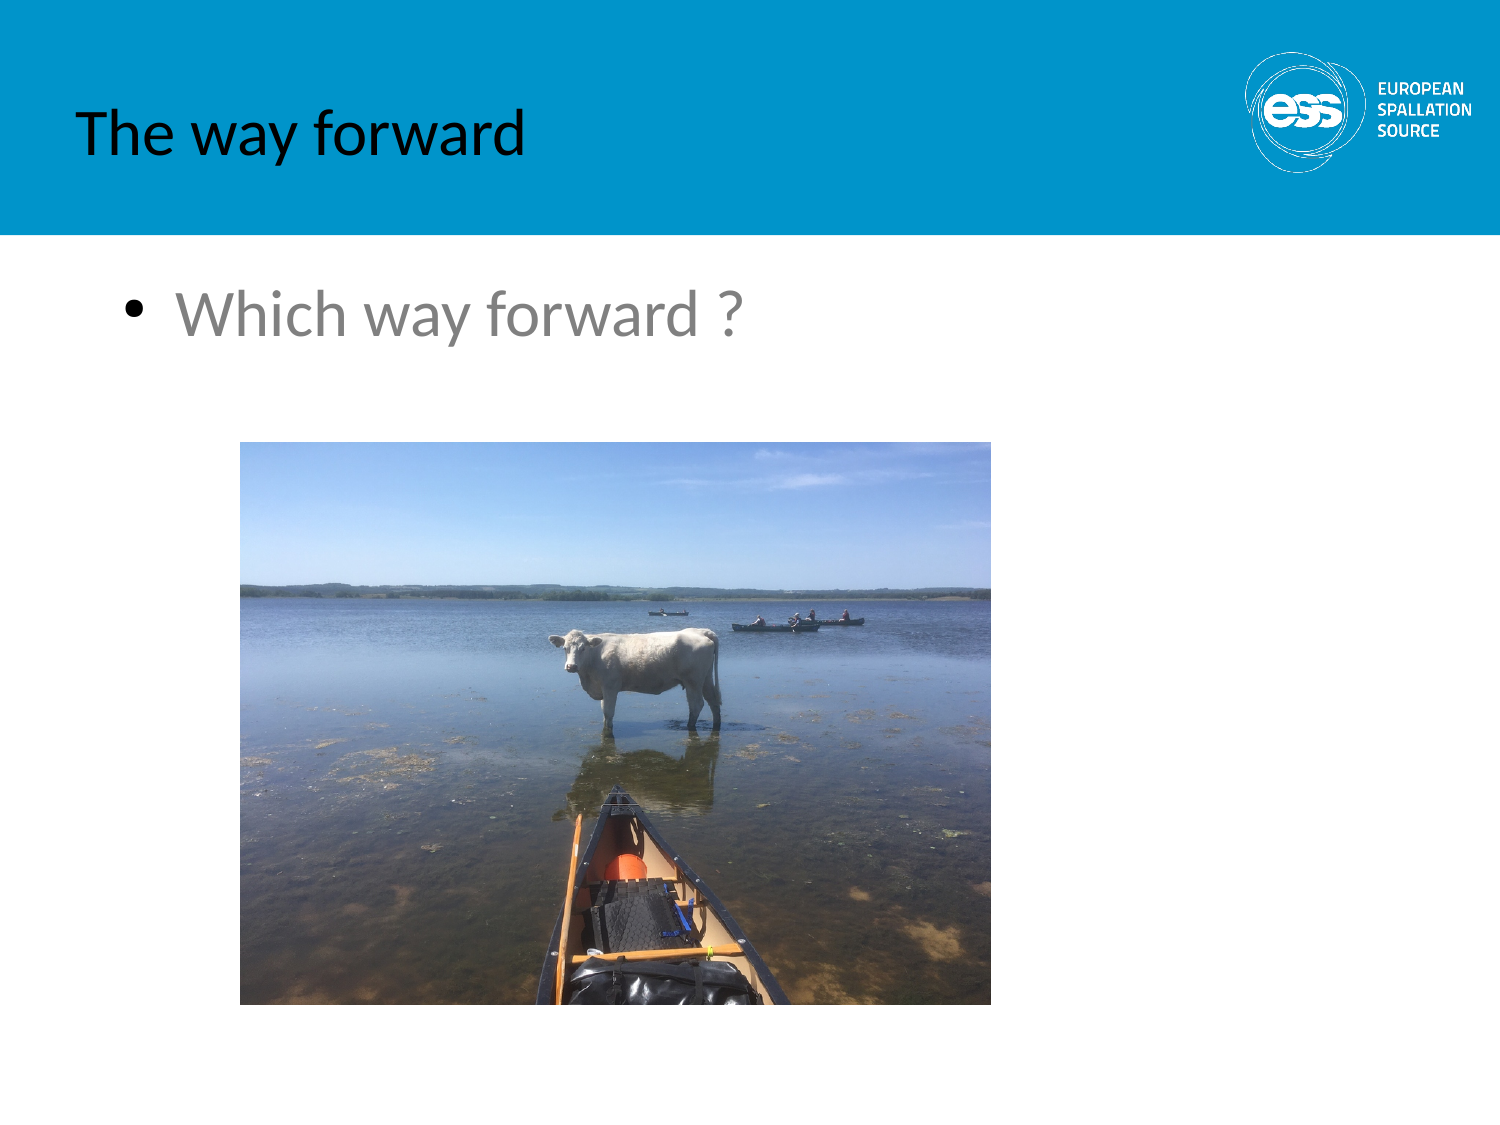

# The way forward
Which way forward ?